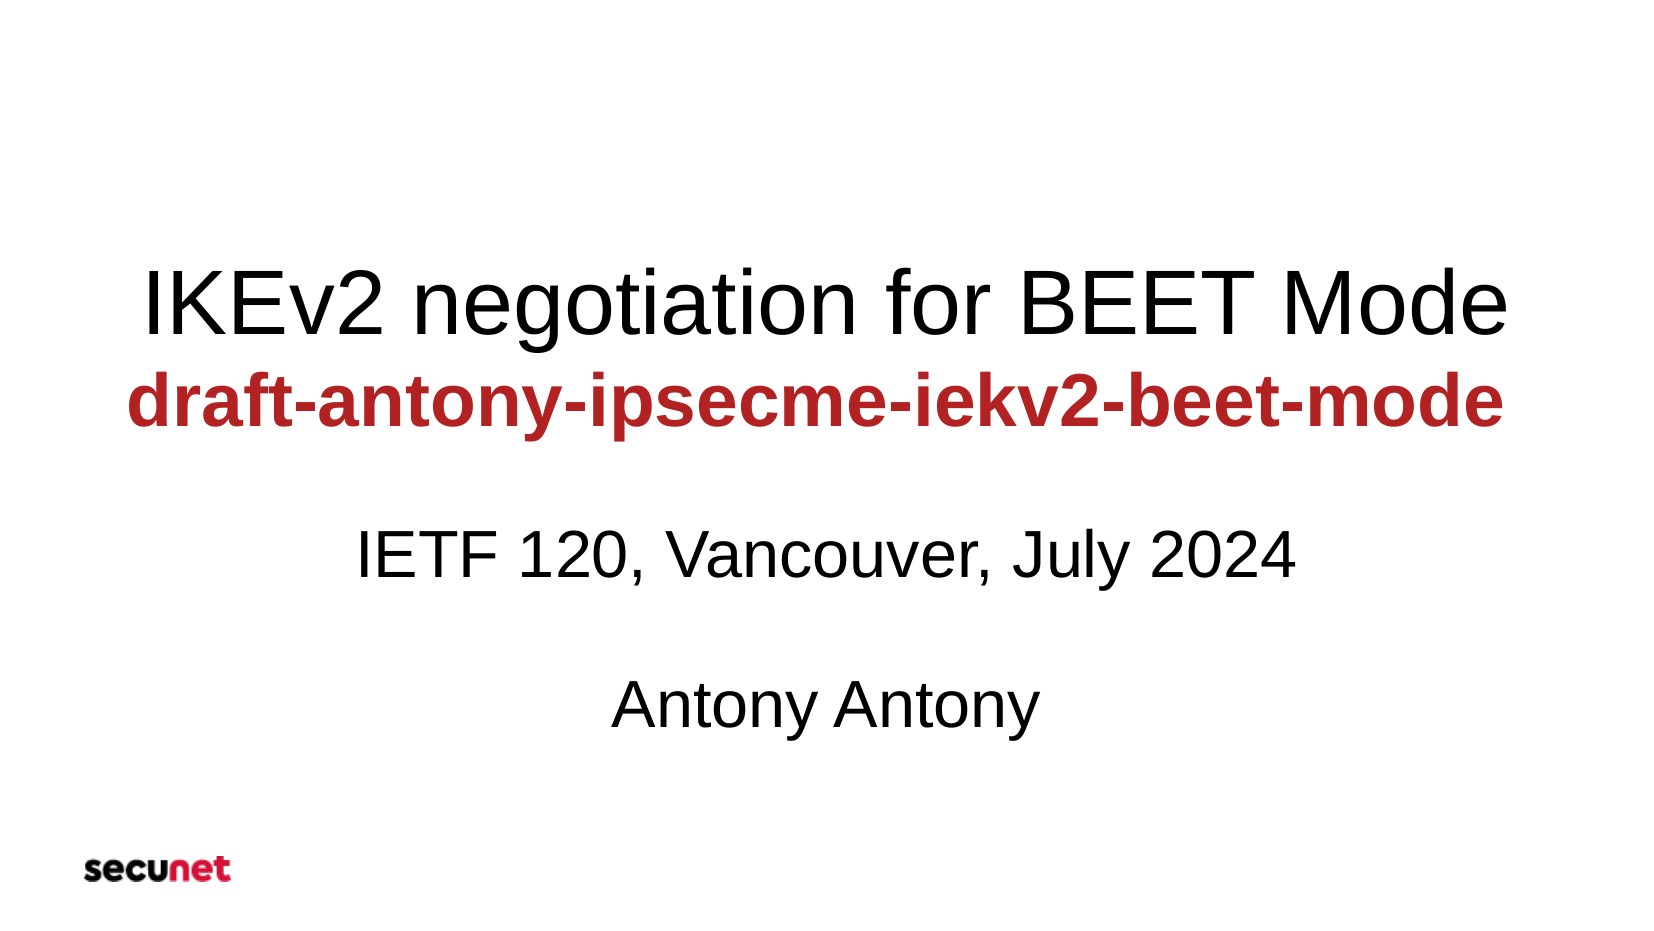

# IKEv2 negotiation for BEET Mode
 draft-antony-ipsecme-iekv2-beet-mode
IETF 120, Vancouver, July 2024
Antony Antony